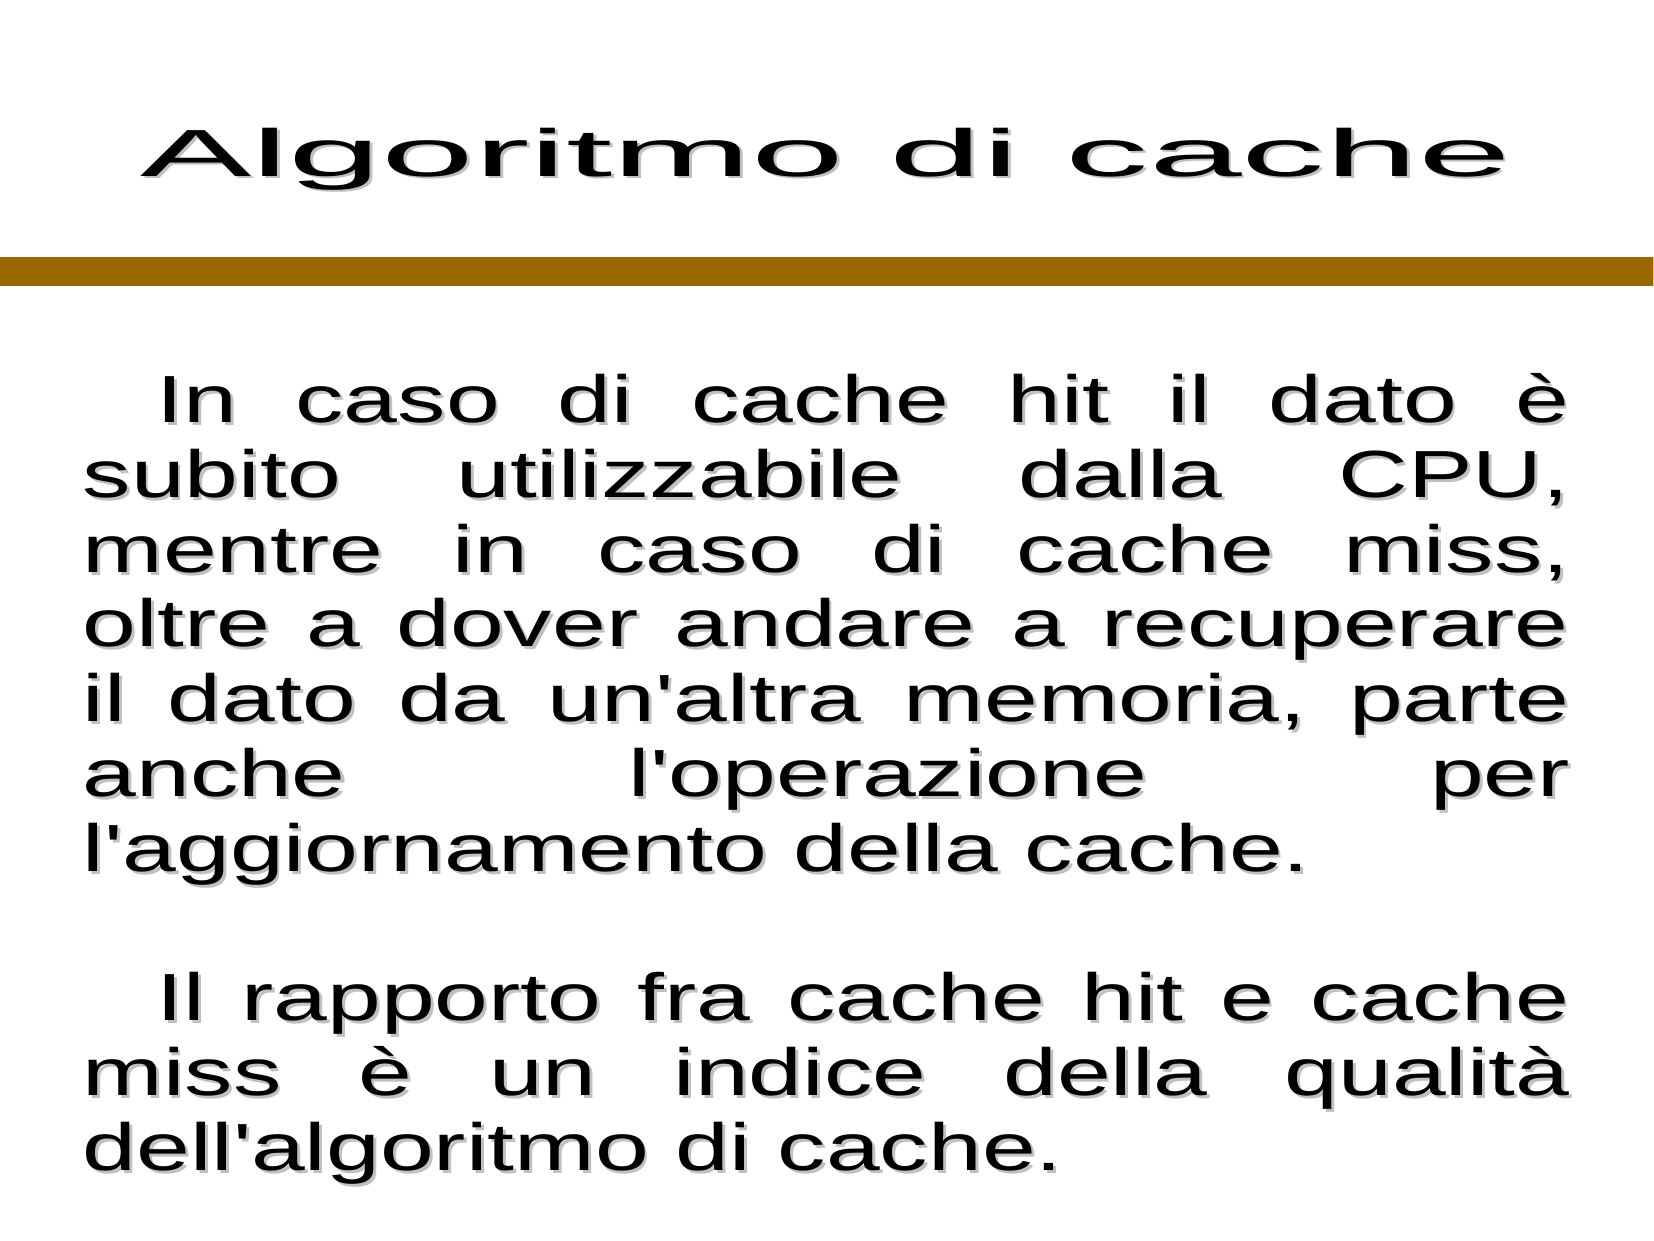

# Algoritmo di cache
	In caso di cache hit il dato è subito utilizzabile dalla CPU, mentre in caso di cache miss, oltre a dover andare a recuperare il dato da un'altra memoria, parte anche l'operazione per l'aggiornamento della cache.
	Il rapporto fra cache hit e cache miss è un indice della qualità dell'algoritmo di cache.